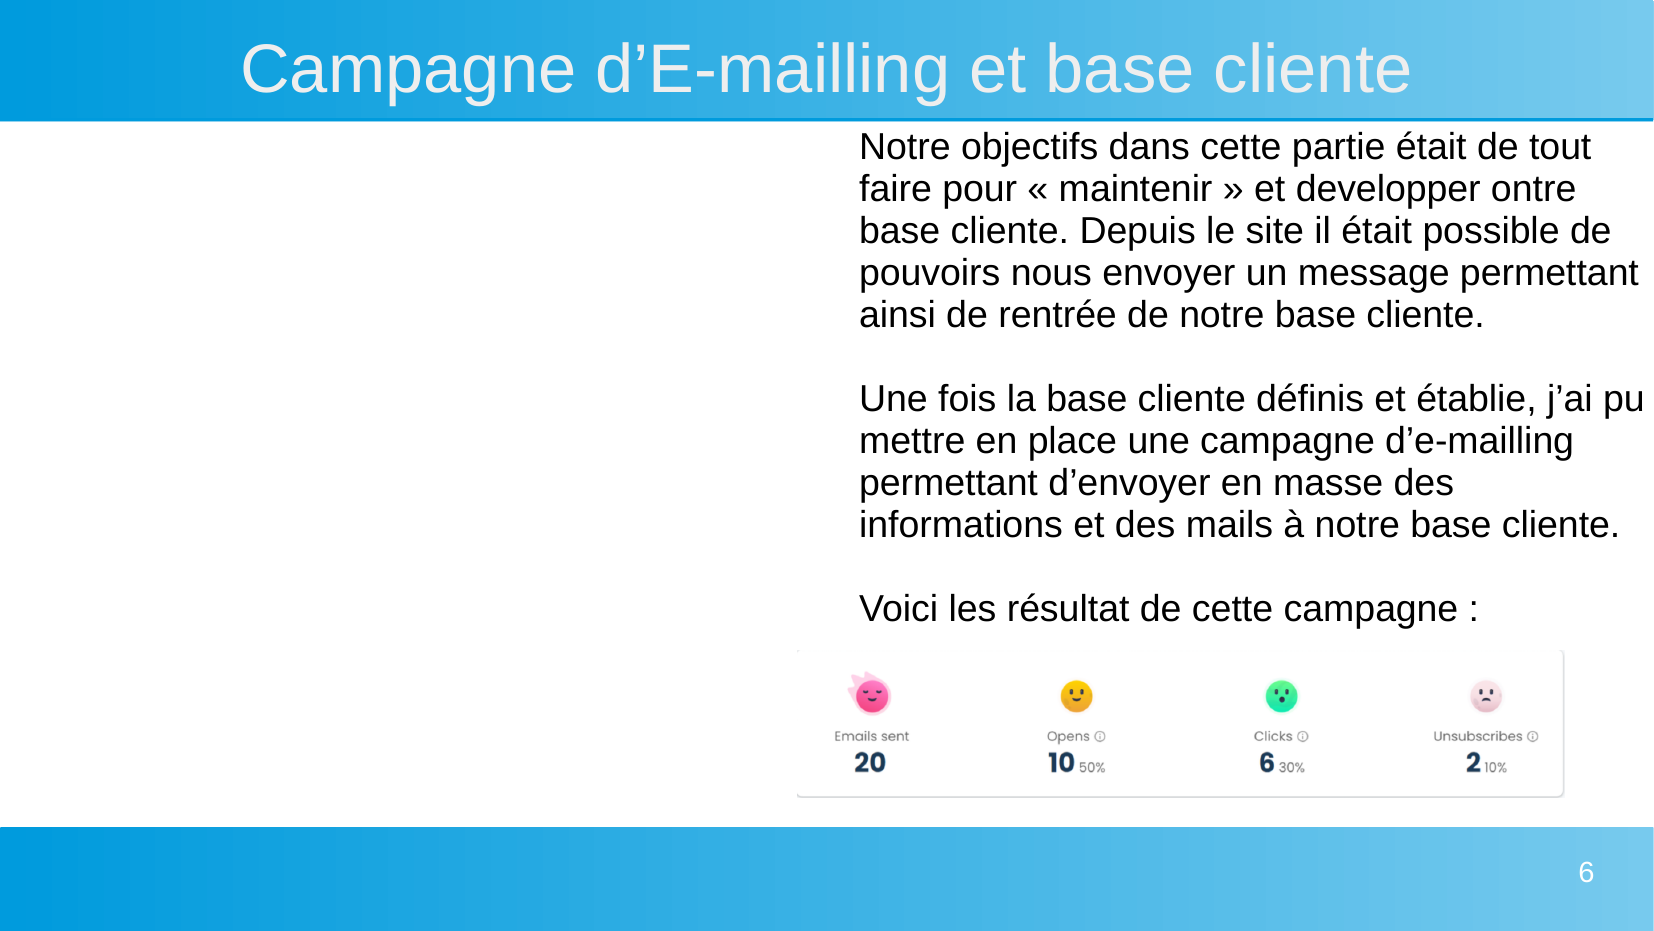

# Campagne d’E-mailling et base cliente
Notre objectifs dans cette partie était de tout faire pour « maintenir » et developper ontre base cliente. Depuis le site il était possible de pouvoirs nous envoyer un message permettant ainsi de rentrée de notre base cliente.
Une fois la base cliente définis et établie, j’ai pu mettre en place une campagne d’e-mailling permettant d’envoyer en masse des informations et des mails à notre base cliente.
Voici les résultat de cette campagne :
6